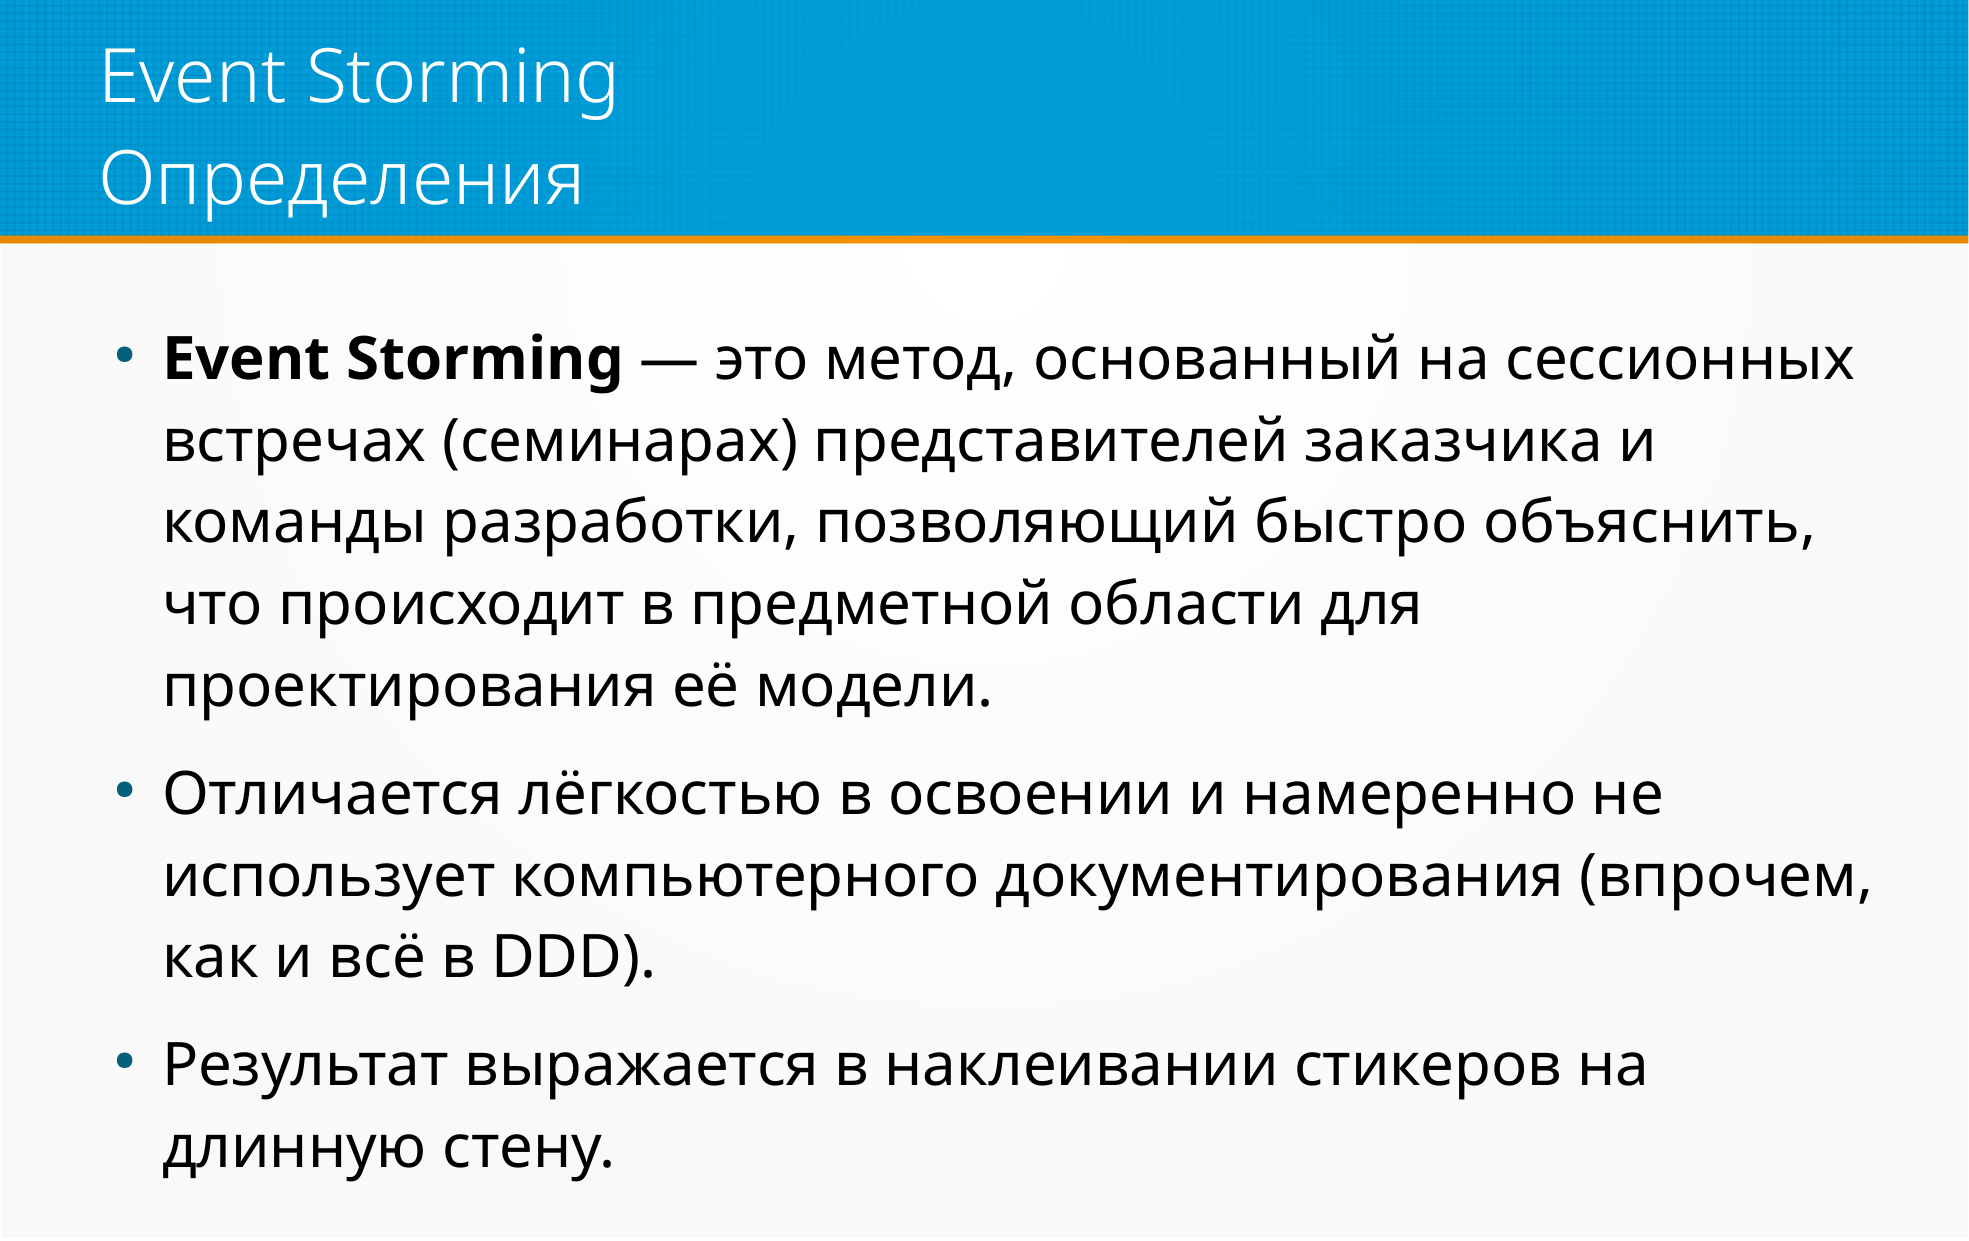

# Event Storming Определения
Event Storming — это метод, основанный на сессионных встречах (семинарах) представителей заказчика и команды разработки, позволяющий быстро объяснить, что происходит в предметной области для проектирования её модели.
Отличается лёгкостью в освоении и намеренно не использует компьютерного документирования (впрочем, как и всё в DDD).
Результат выражается в наклеивании стикеров на длинную стену.